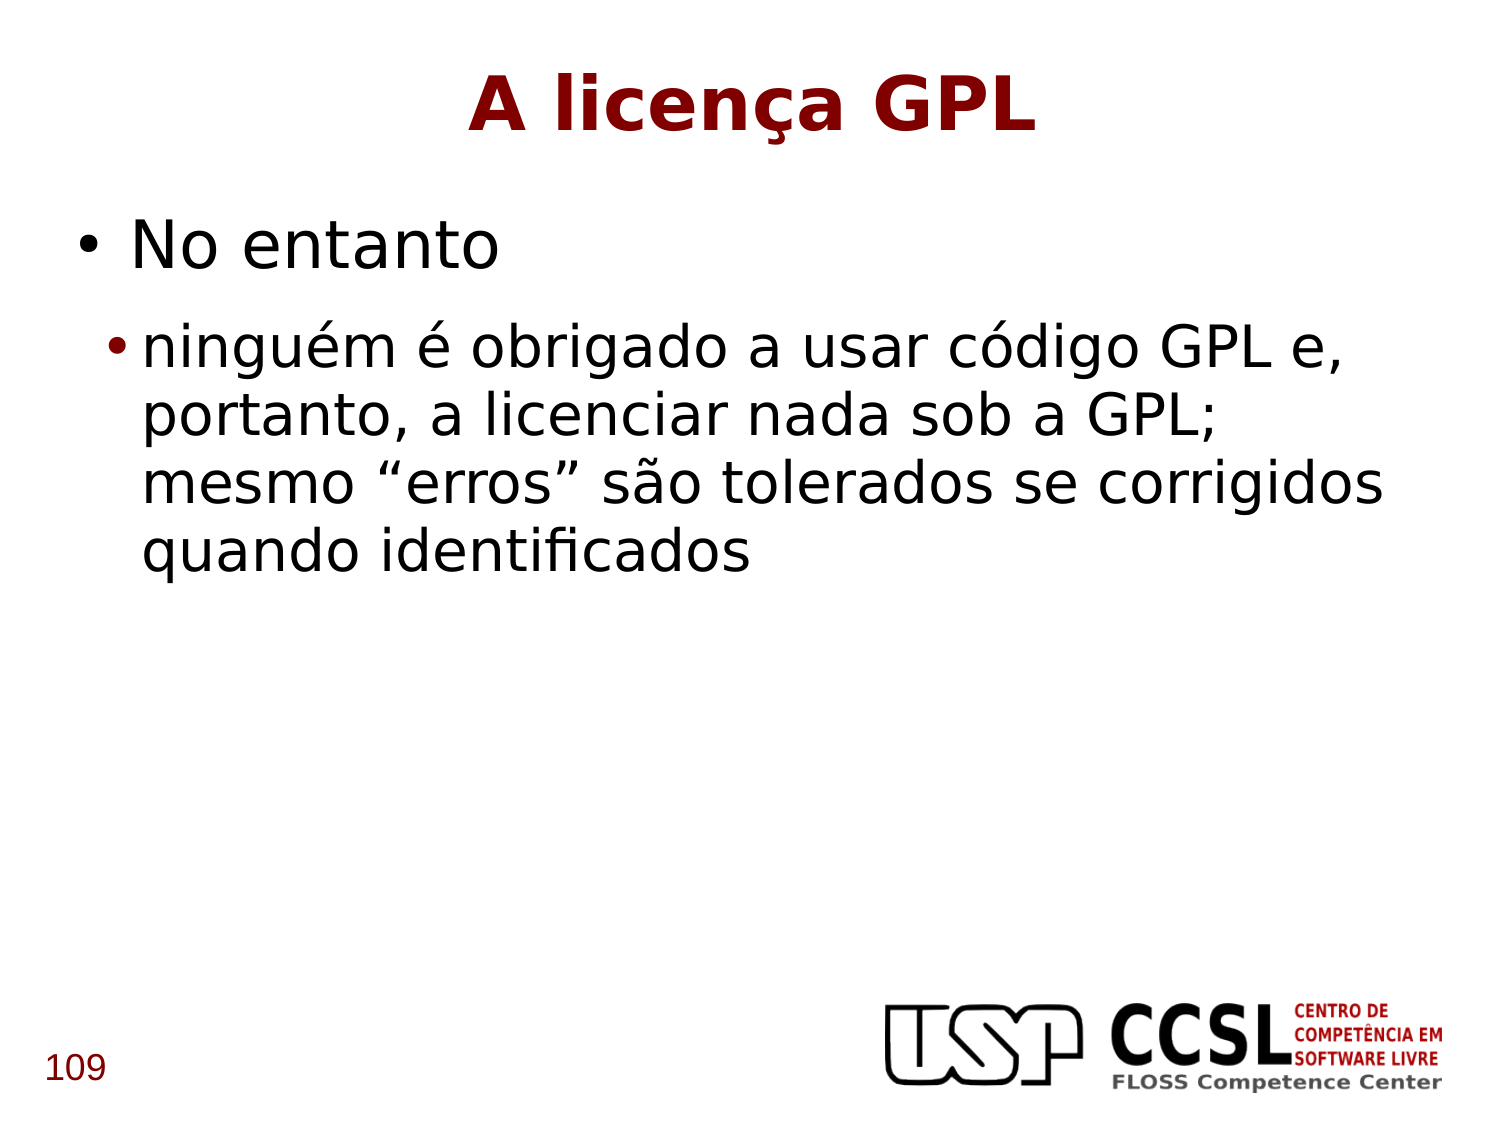

# A licença GPL
No entanto
ninguém é obrigado a usar código GPL e, portanto, a licenciar nada sob a GPL; mesmo “erros” são tolerados se corrigidos quando identificados